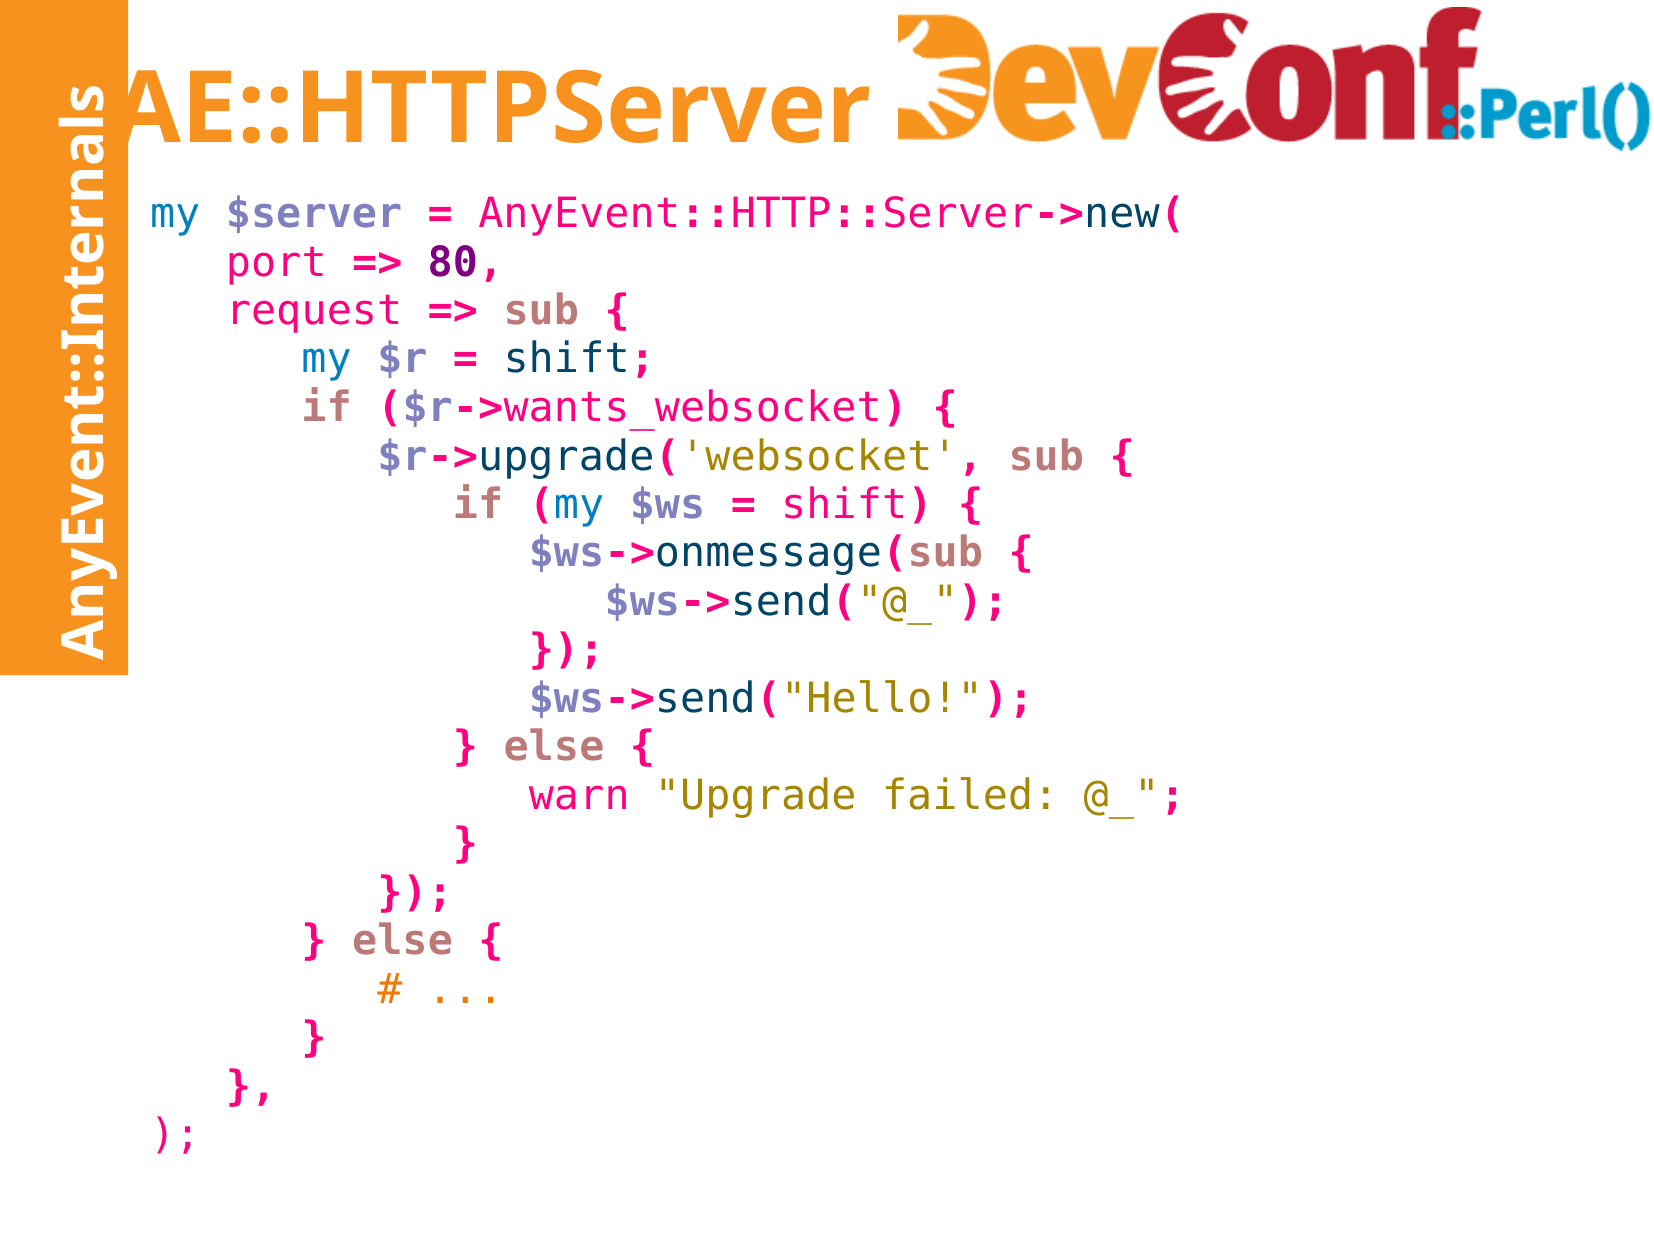

# AE::HTTPServer
my $server = AnyEvent::HTTP::Server->new(
 port => 80,
 request => sub {
 my $r = shift;
 if ($r->wants_websocket) {
 $r->upgrade('websocket', sub {
 if (my $ws = shift) {
 $ws->onmessage(sub {
 $ws->send("@_");
 });
 $ws->send("Hello!");
 } else {
 warn "Upgrade failed: @_";
 }
 });
 } else {
 # ...
 }
 },
);
 AnyEvent::Internals